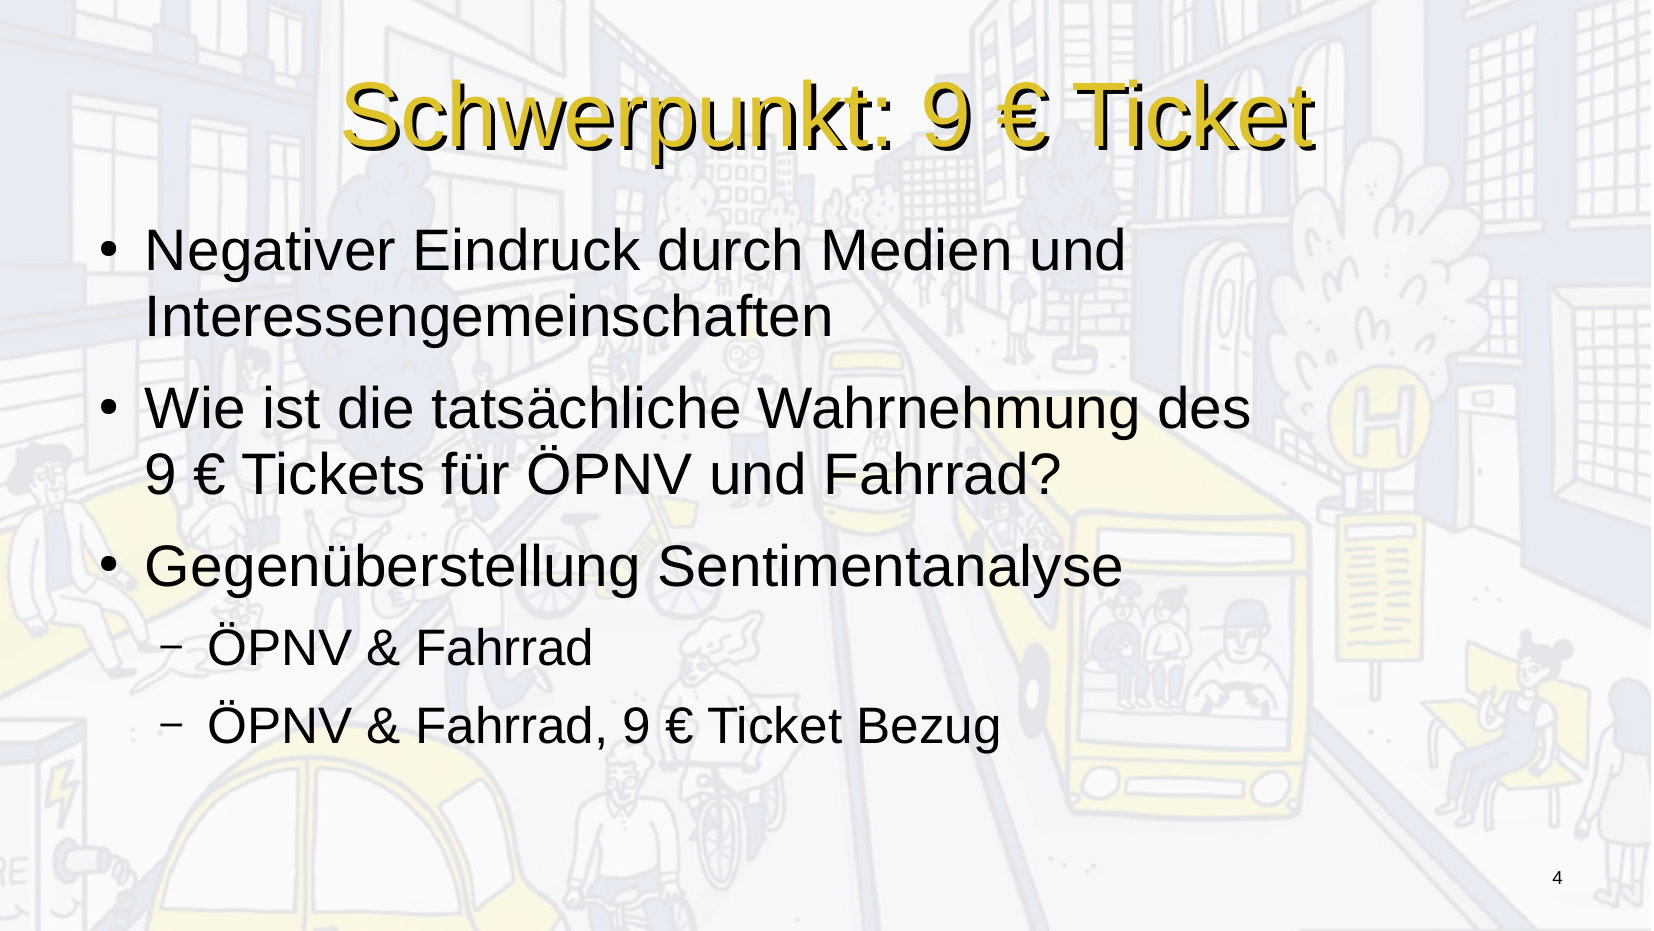

# Schwerpunkt: 9 € Ticket
Negativer Eindruck durch Medien und Interessengemeinschaften
Wie ist die tatsächliche Wahrnehmung des
9 € Tickets für ÖPNV und Fahrrad?
Gegenüberstellung Sentimentanalyse
ÖPNV & Fahrrad
ÖPNV & Fahrrad, 9 € Ticket Bezug